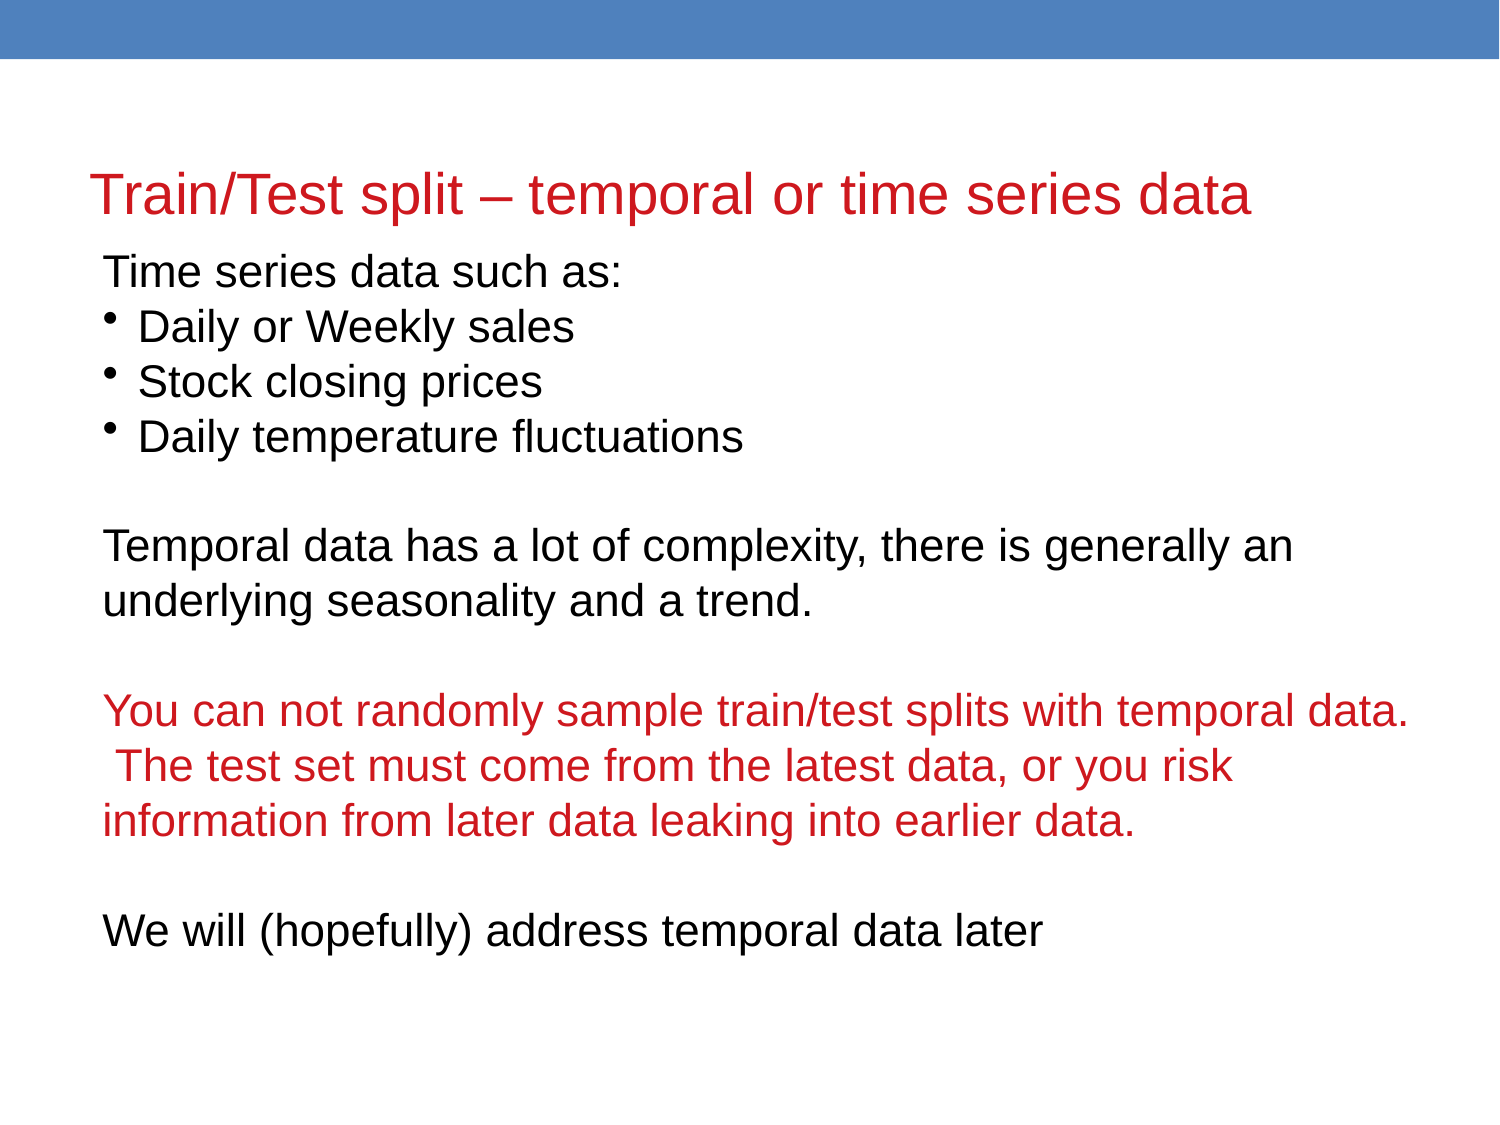

Train/Test split – temporal or time series data
Time series data such as:
Daily or Weekly sales
Stock closing prices
Daily temperature fluctuations
Temporal data has a lot of complexity, there is generally an underlying seasonality and a trend.
You can not randomly sample train/test splits with temporal data. The test set must come from the latest data, or you risk information from later data leaking into earlier data.
We will (hopefully) address temporal data later